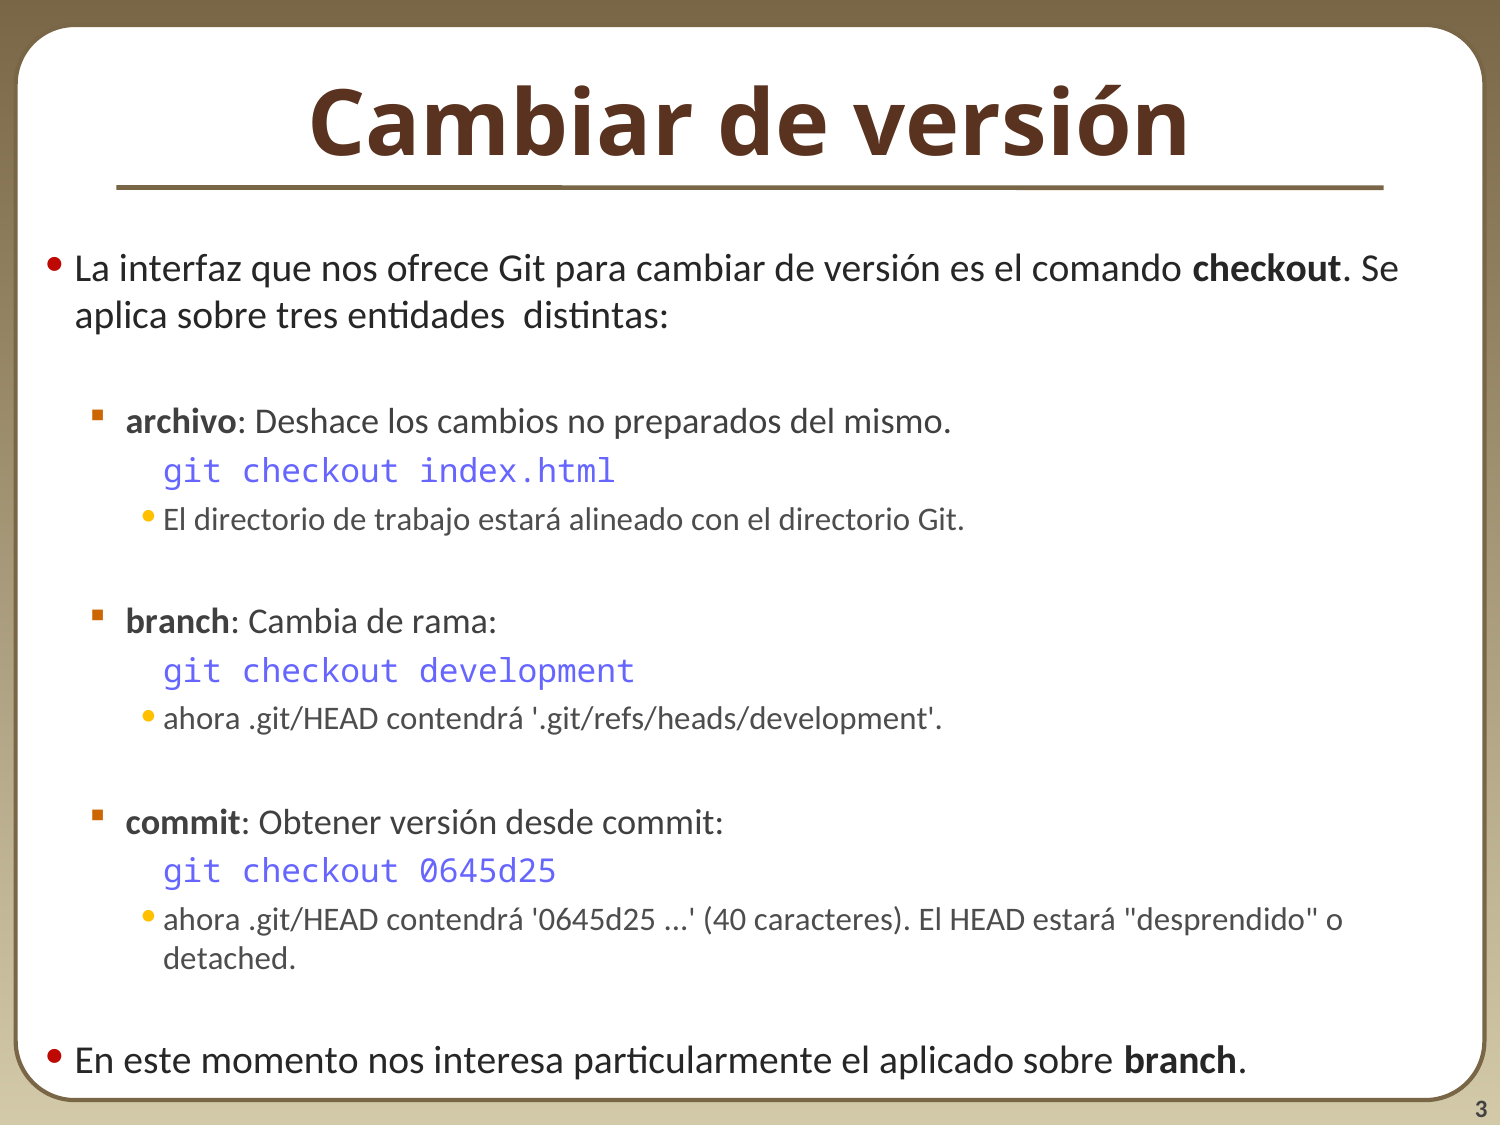

# Cambiar de versión
La interfaz que nos ofrece Git para cambiar de versión es el comando checkout. Se aplica sobre tres entidades distintas:
archivo: Deshace los cambios no preparados del mismo.
git checkout index.html
El directorio de trabajo estará alineado con el directorio Git.
branch: Cambia de rama:
git checkout development
ahora .git/HEAD contendrá '.git/refs/heads/development'.
commit: Obtener versión desde commit:
git checkout 0645d25
ahora .git/HEAD contendrá '0645d25 ...' (40 caracteres). El HEAD estará "desprendido" o detached.
En este momento nos interesa particularmente el aplicado sobre branch.